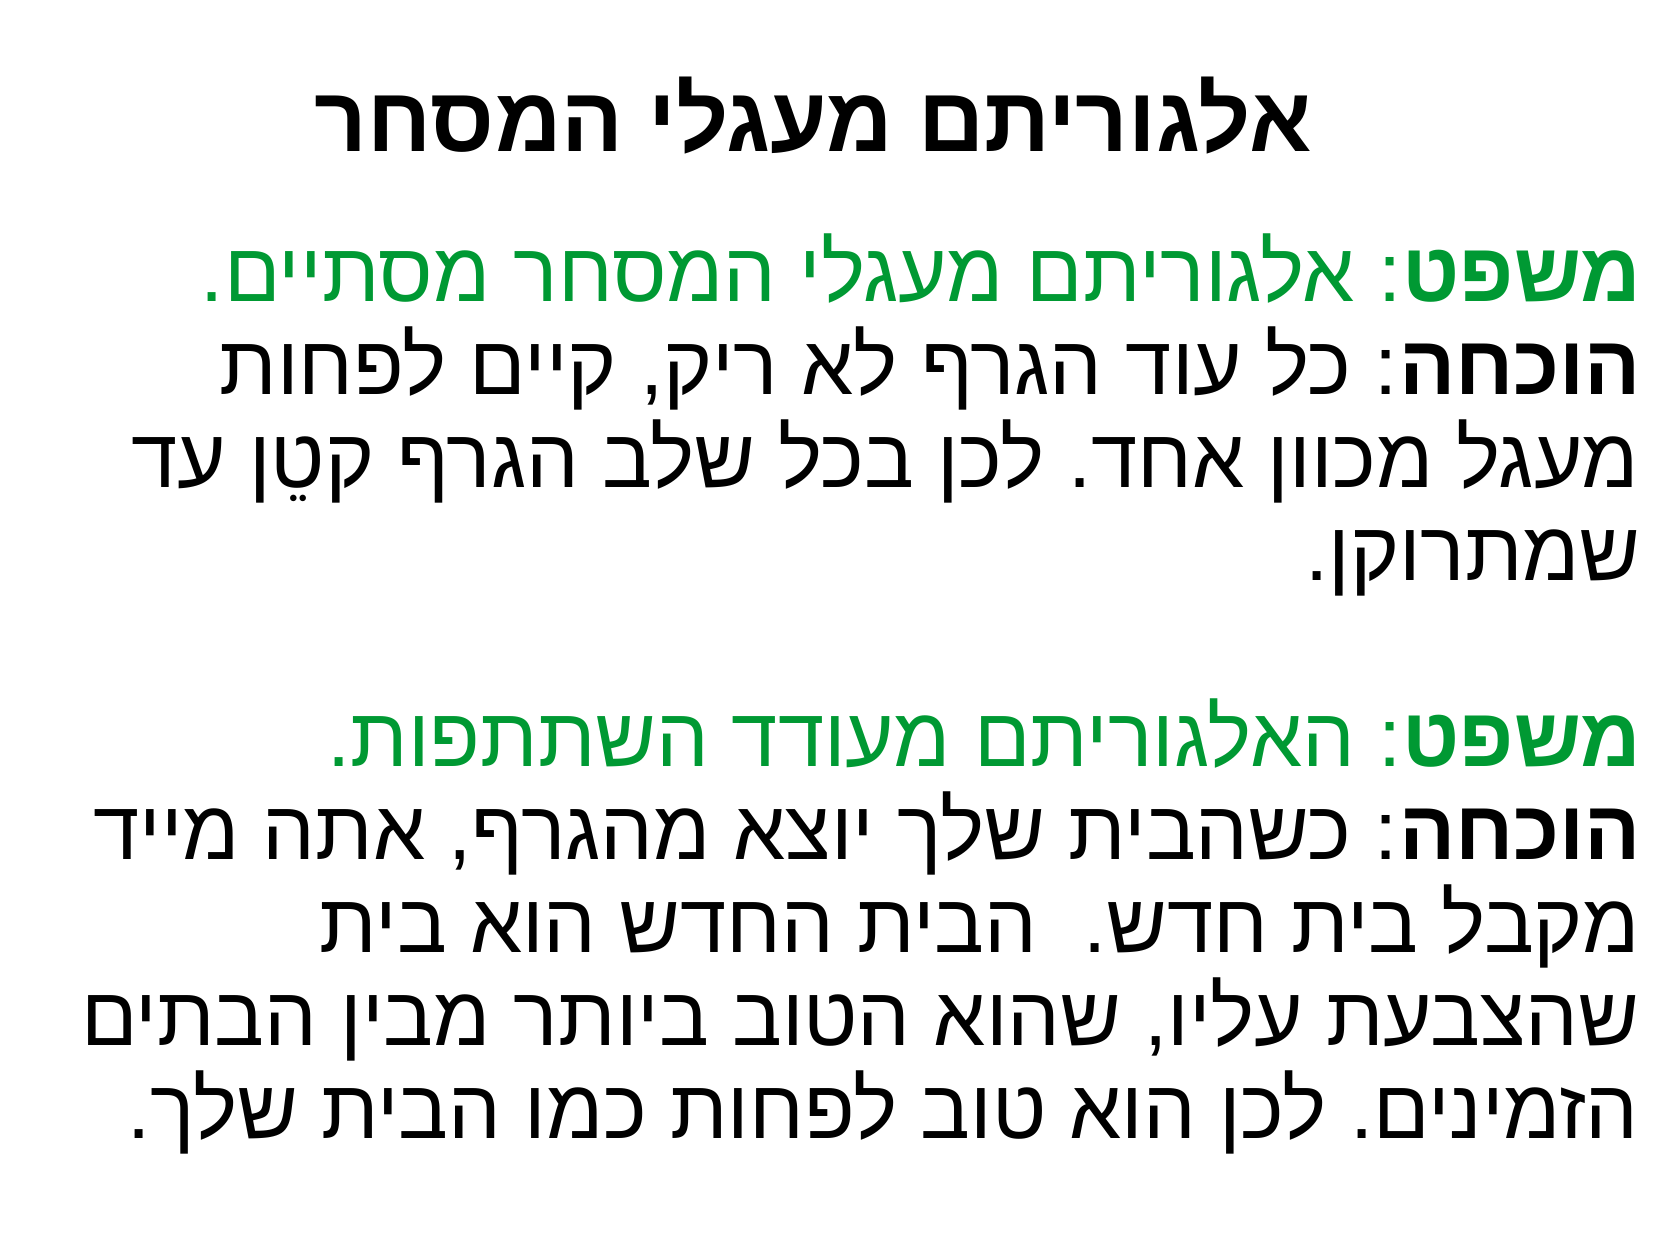

# אלגוריתם מעגלי המסחר
משפט: אלגוריתם מעגלי המסחר מסתיים.
הוכחה: כל עוד הגרף לא ריק, קיים לפחות מעגל מכוון אחד. לכן בכל שלב הגרף קטֵן עד שמתרוקן.
משפט: האלגוריתם מעודד השתתפות.
הוכחה: כשהבית שלך יוצא מהגרף, אתה מייד מקבל בית חדש. הבית החדש הוא בית שהצבעת עליו, שהוא הטוב ביותר מבין הבתים הזמינים. לכן הוא טוב לפחות כמו הבית שלך.